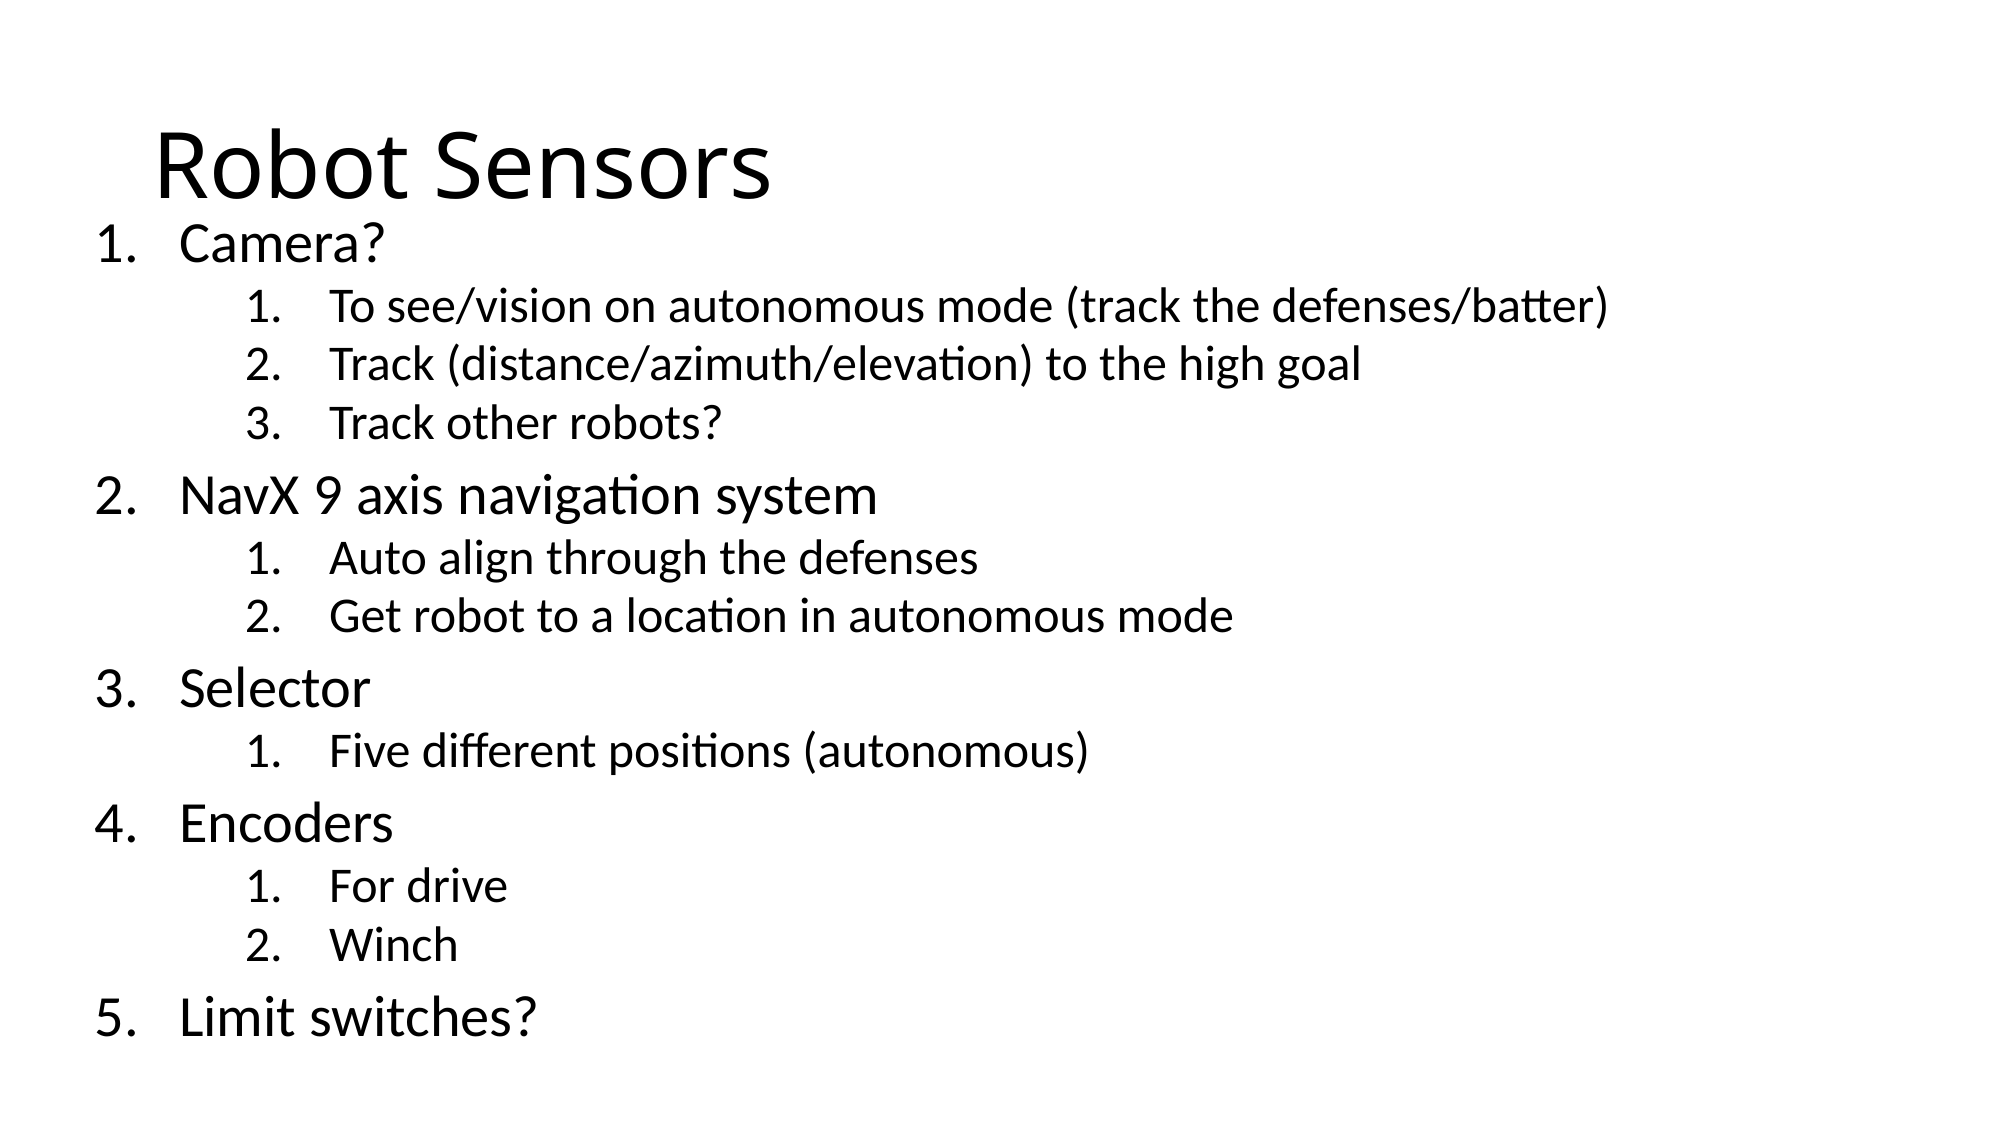

# Robot Sensors
Camera?
To see/vision on autonomous mode (track the defenses/batter)
Track (distance/azimuth/elevation) to the high goal
Track other robots?
NavX 9 axis navigation system
Auto align through the defenses
Get robot to a location in autonomous mode
Selector
Five different positions (autonomous)
Encoders
For drive
Winch
Limit switches?